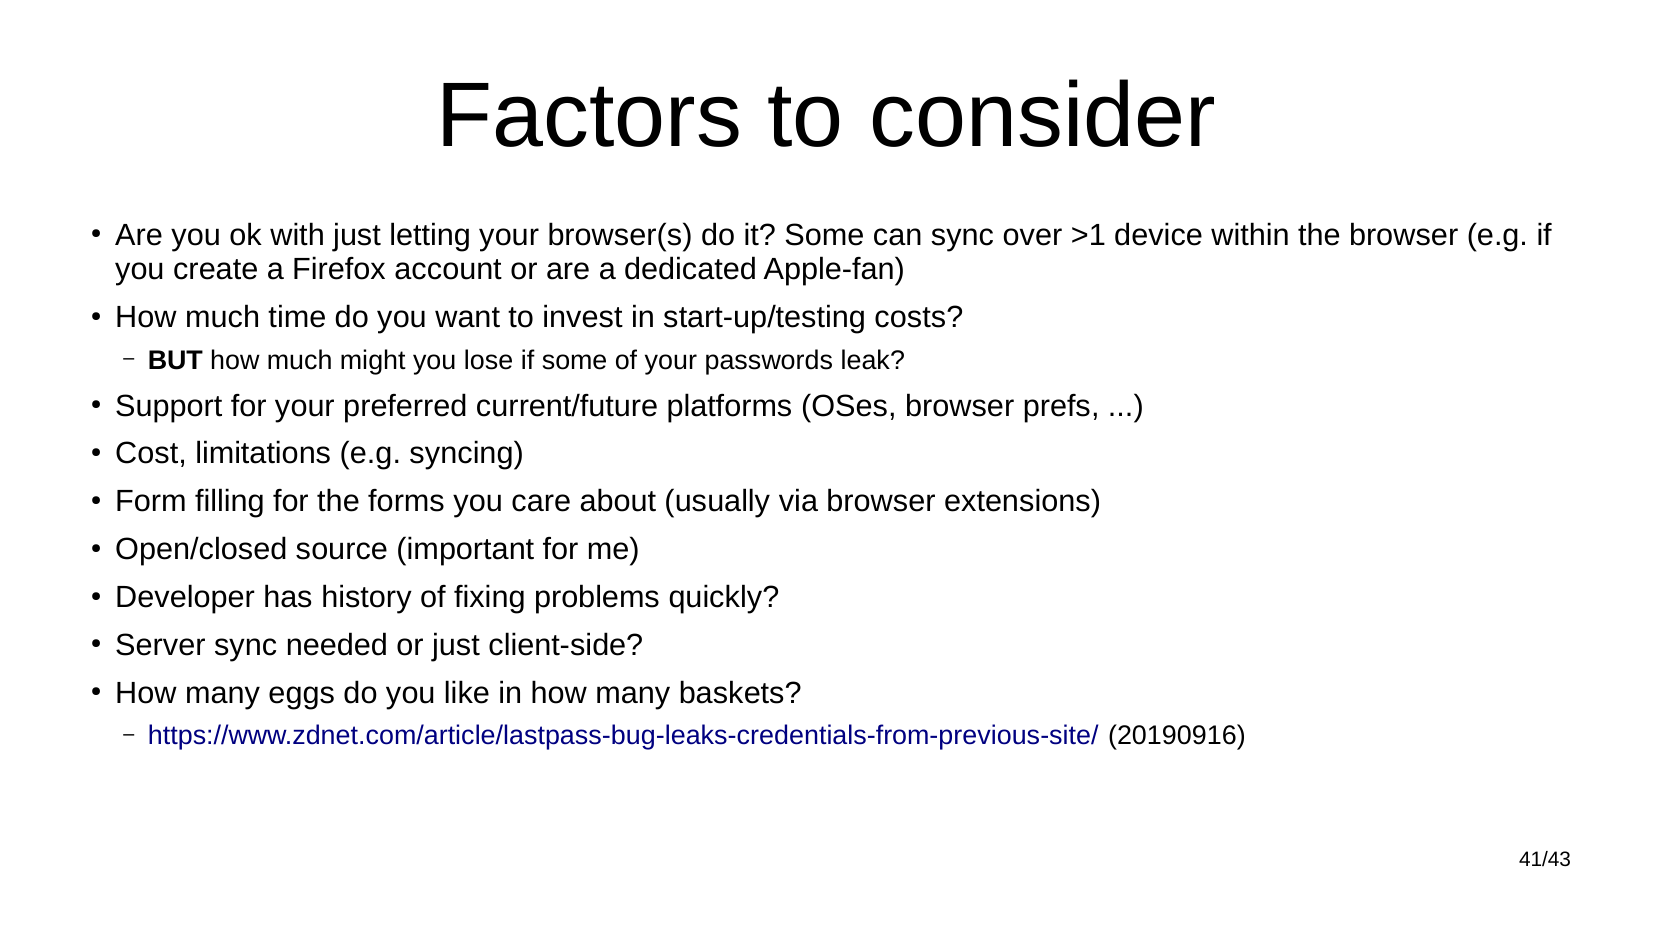

# Factors to consider
Are you ok with just letting your browser(s) do it? Some can sync over >1 device within the browser (e.g. if you create a Firefox account or are a dedicated Apple-fan)
How much time do you want to invest in start-up/testing costs?
BUT how much might you lose if some of your passwords leak?
Support for your preferred current/future platforms (OSes, browser prefs, ...)
Cost, limitations (e.g. syncing)
Form filling for the forms you care about (usually via browser extensions)
Open/closed source (important for me)
Developer has history of fixing problems quickly?
Server sync needed or just client-side?
How many eggs do you like in how many baskets?
https://www.zdnet.com/article/lastpass-bug-leaks-credentials-from-previous-site/ (20190916)
41